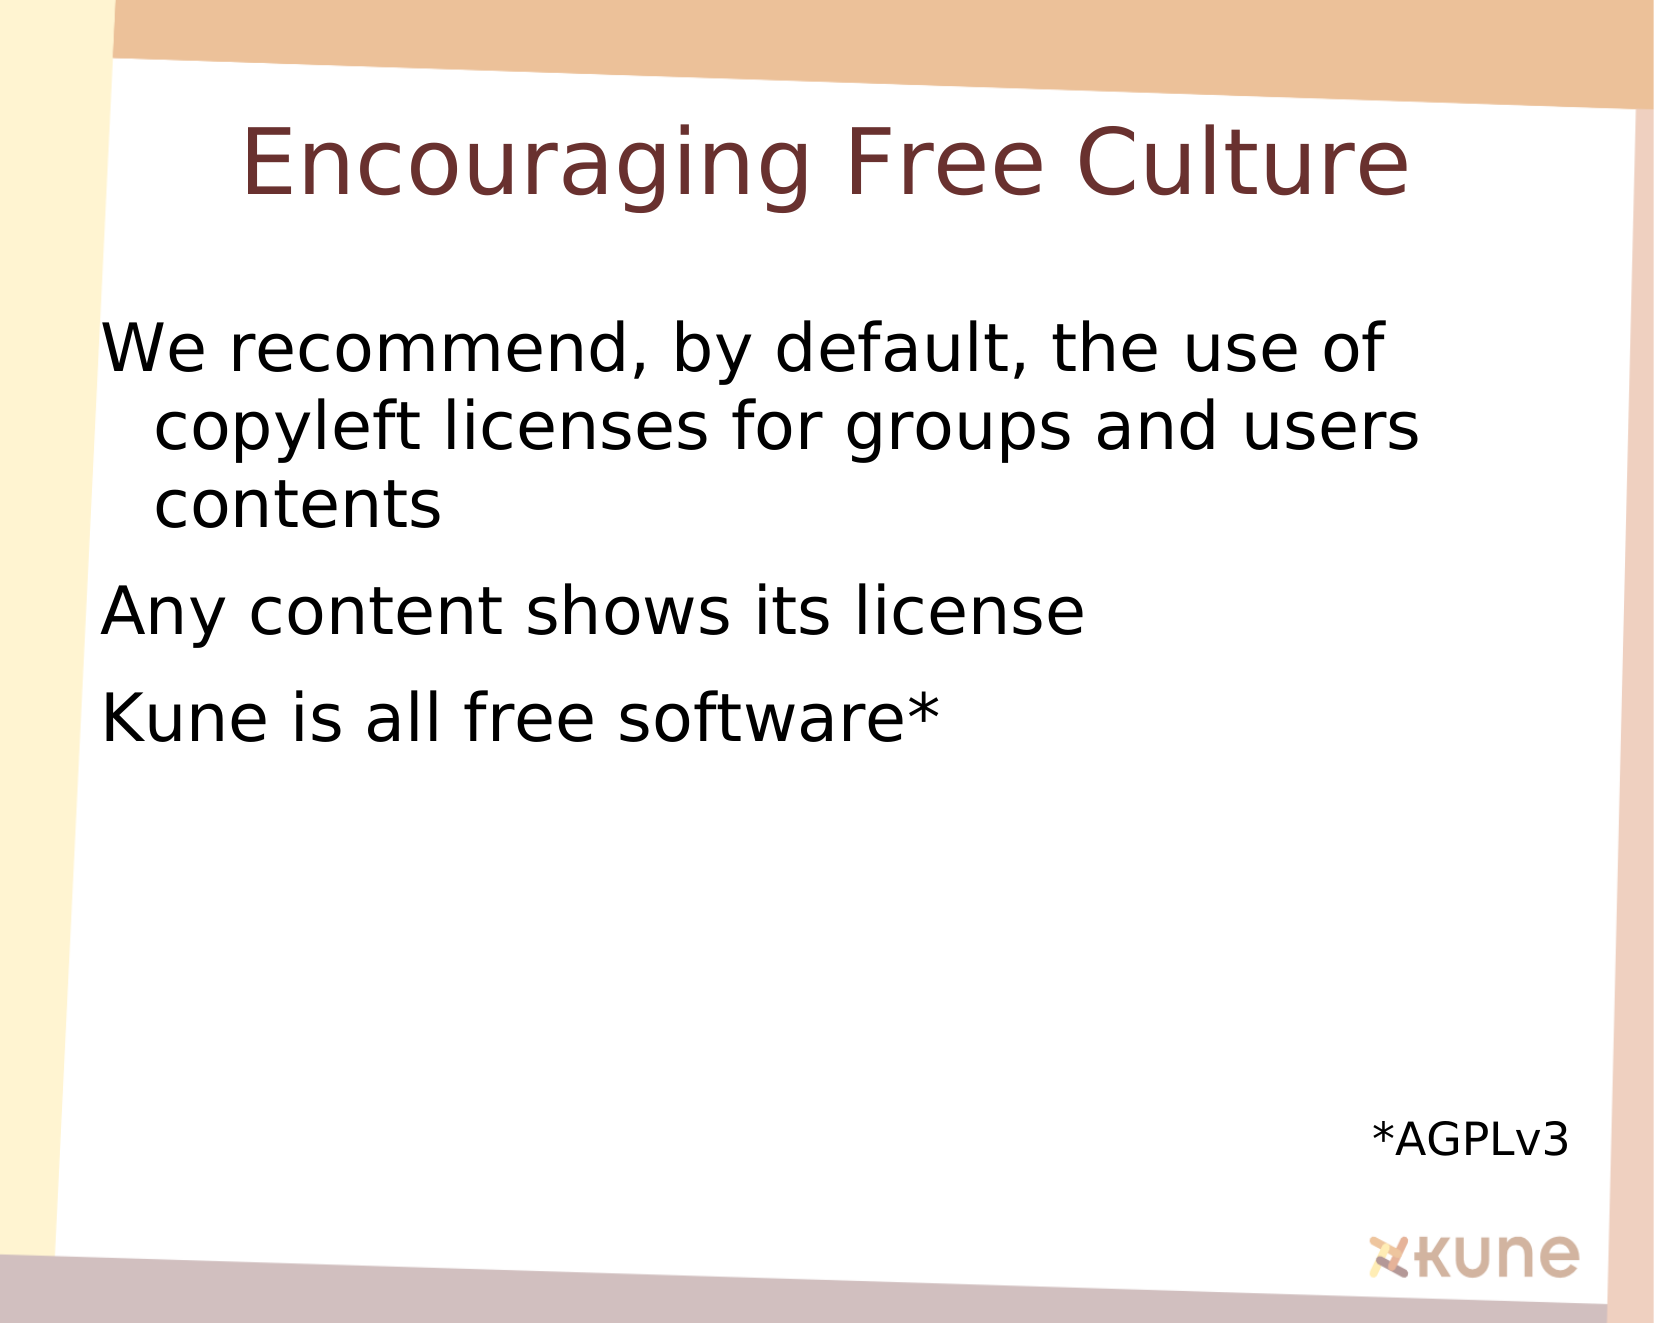

# Encouraging Free Culture
We recommend, by default, the use of copyleft licenses for groups and users contents
Any content shows its license
Kune is all free software*
*AGPLv3